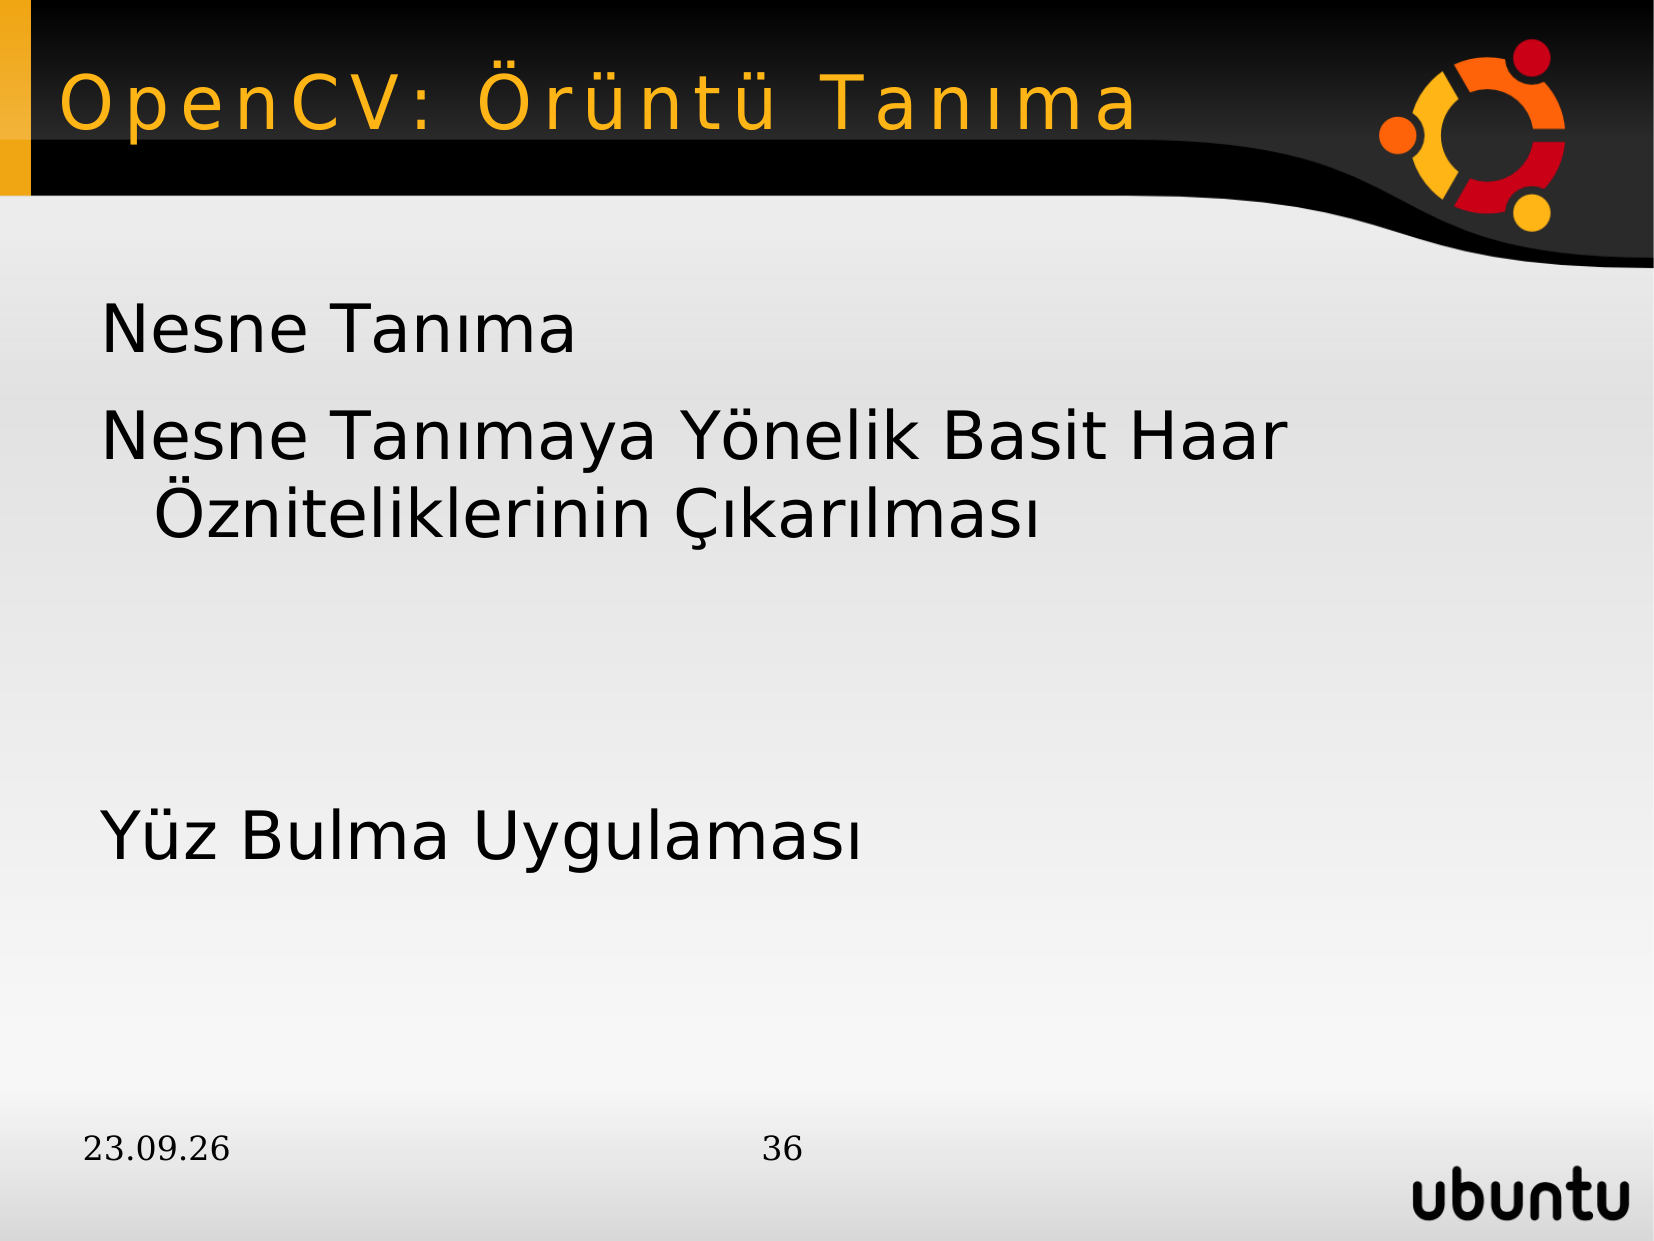

# OpenCV: Örüntü Tanıma
Nesne Tanıma
Nesne Tanımaya Yönelik Basit Haar Özniteliklerinin Çıkarılması
Yüz Bulma Uygulaması
36